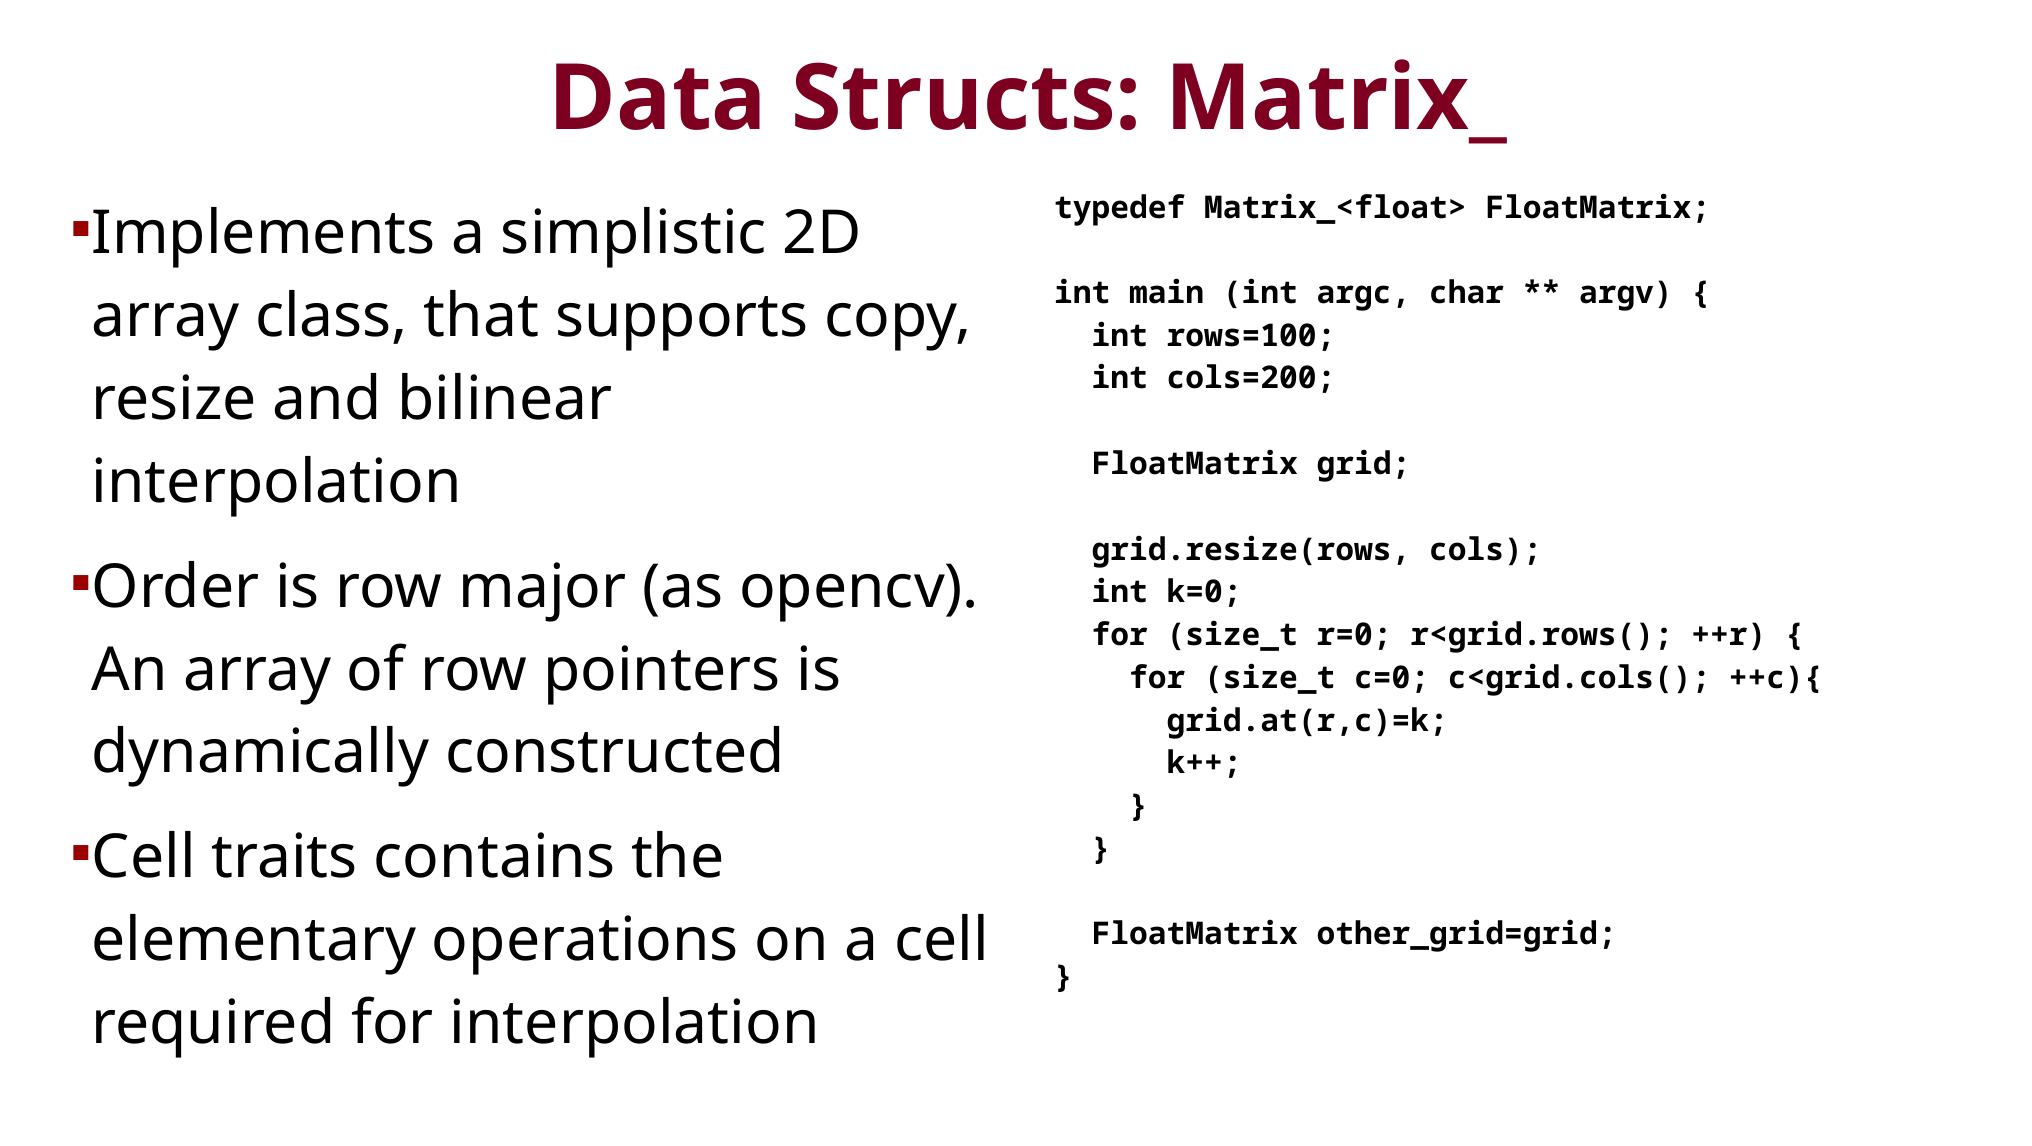

# Data Structs: Matrix_
typedef Matrix_<float> FloatMatrix;
int main (int argc, char ** argv) {
 int rows=100;
 int cols=200;
 FloatMatrix grid;
 grid.resize(rows, cols);
 int k=0;
 for (size_t r=0; r<grid.rows(); ++r) {
 for (size_t c=0; c<grid.cols(); ++c){
 grid.at(r,c)=k;
 k++;
 }
 }
 FloatMatrix other_grid=grid;
}
Implements a simplistic 2D array class, that supports copy, resize and bilinear interpolation
Order is row major (as opencv). An array of row pointers is dynamically constructed
Cell traits contains the elementary operations on a cell required for interpolation